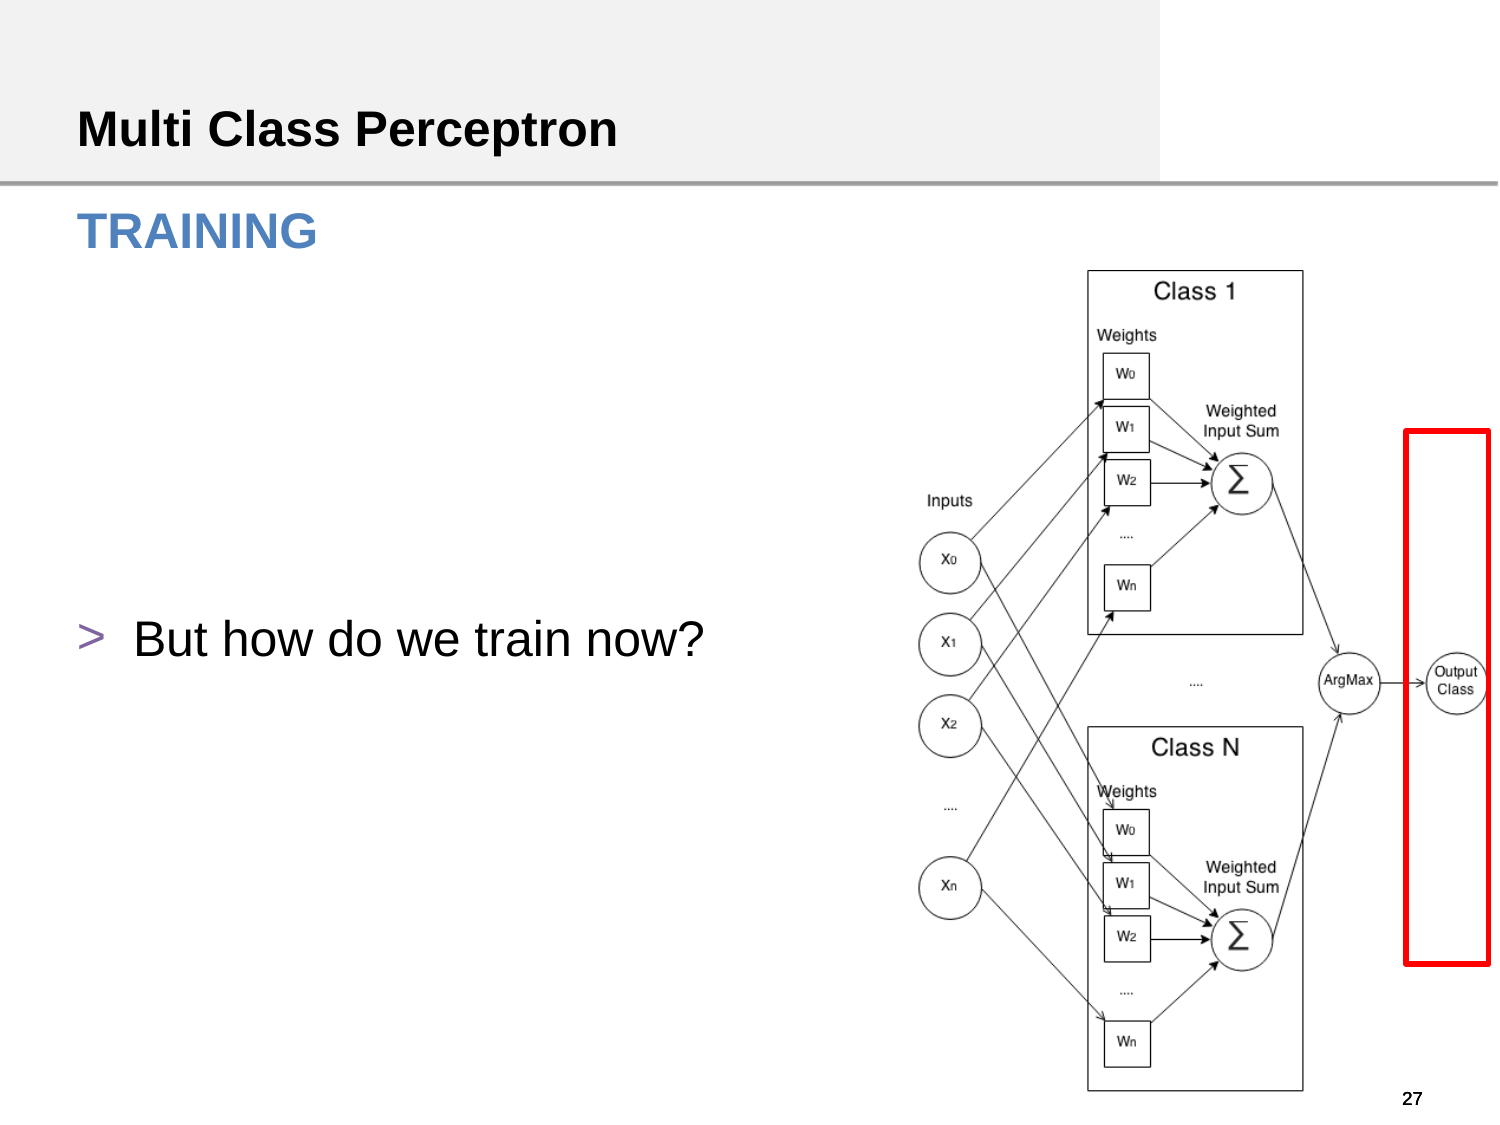

Multi Class Perceptron
# TRAINING
But how do we train now?